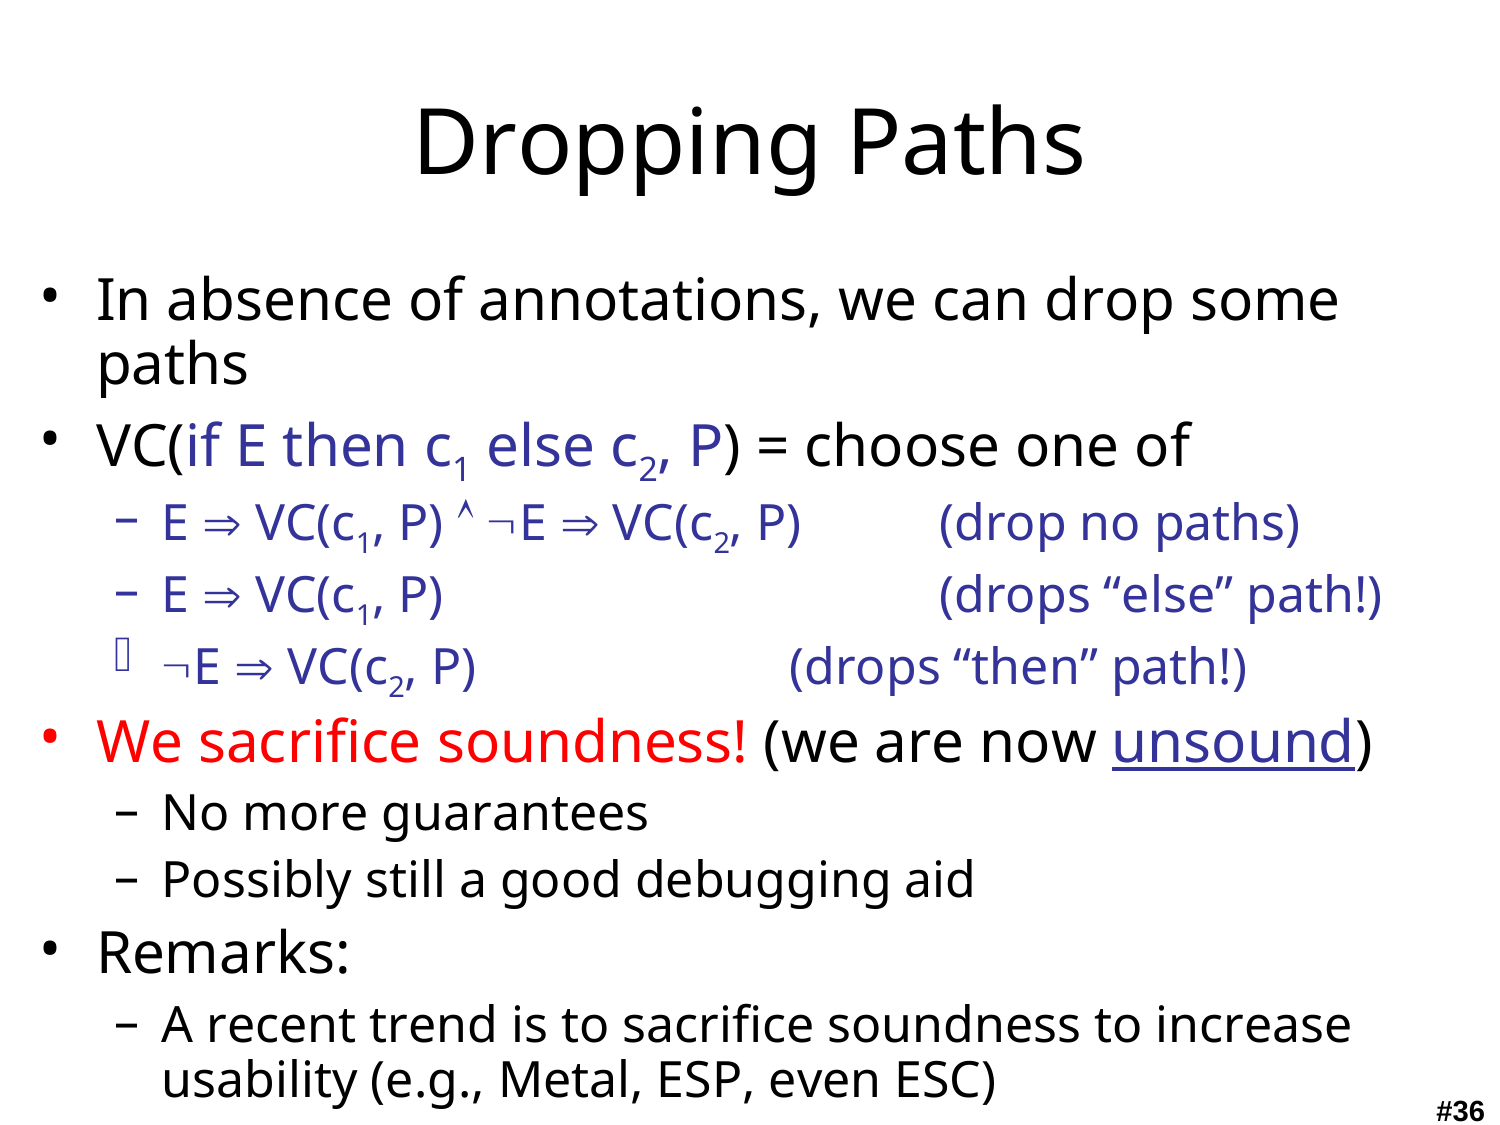

# Dropping Paths
In absence of annotations, we can drop some paths
VC(if E then c1 else c2, P) = choose one of
E  VC(c1, P)  E  VC(c2, P)	(drop no paths)
E  VC(c1, P)				(drops “else” path!)
E  VC(c2, P)			(drops “then” path!)
We sacrifice soundness! (we are now unsound)
No more guarantees
Possibly still a good debugging aid
Remarks:
A recent trend is to sacrifice soundness to increase usability (e.g., Metal, ESP, even ESC)
The PREfix tool considers only 50 non-cyclic paths through a function (almost at random)
36